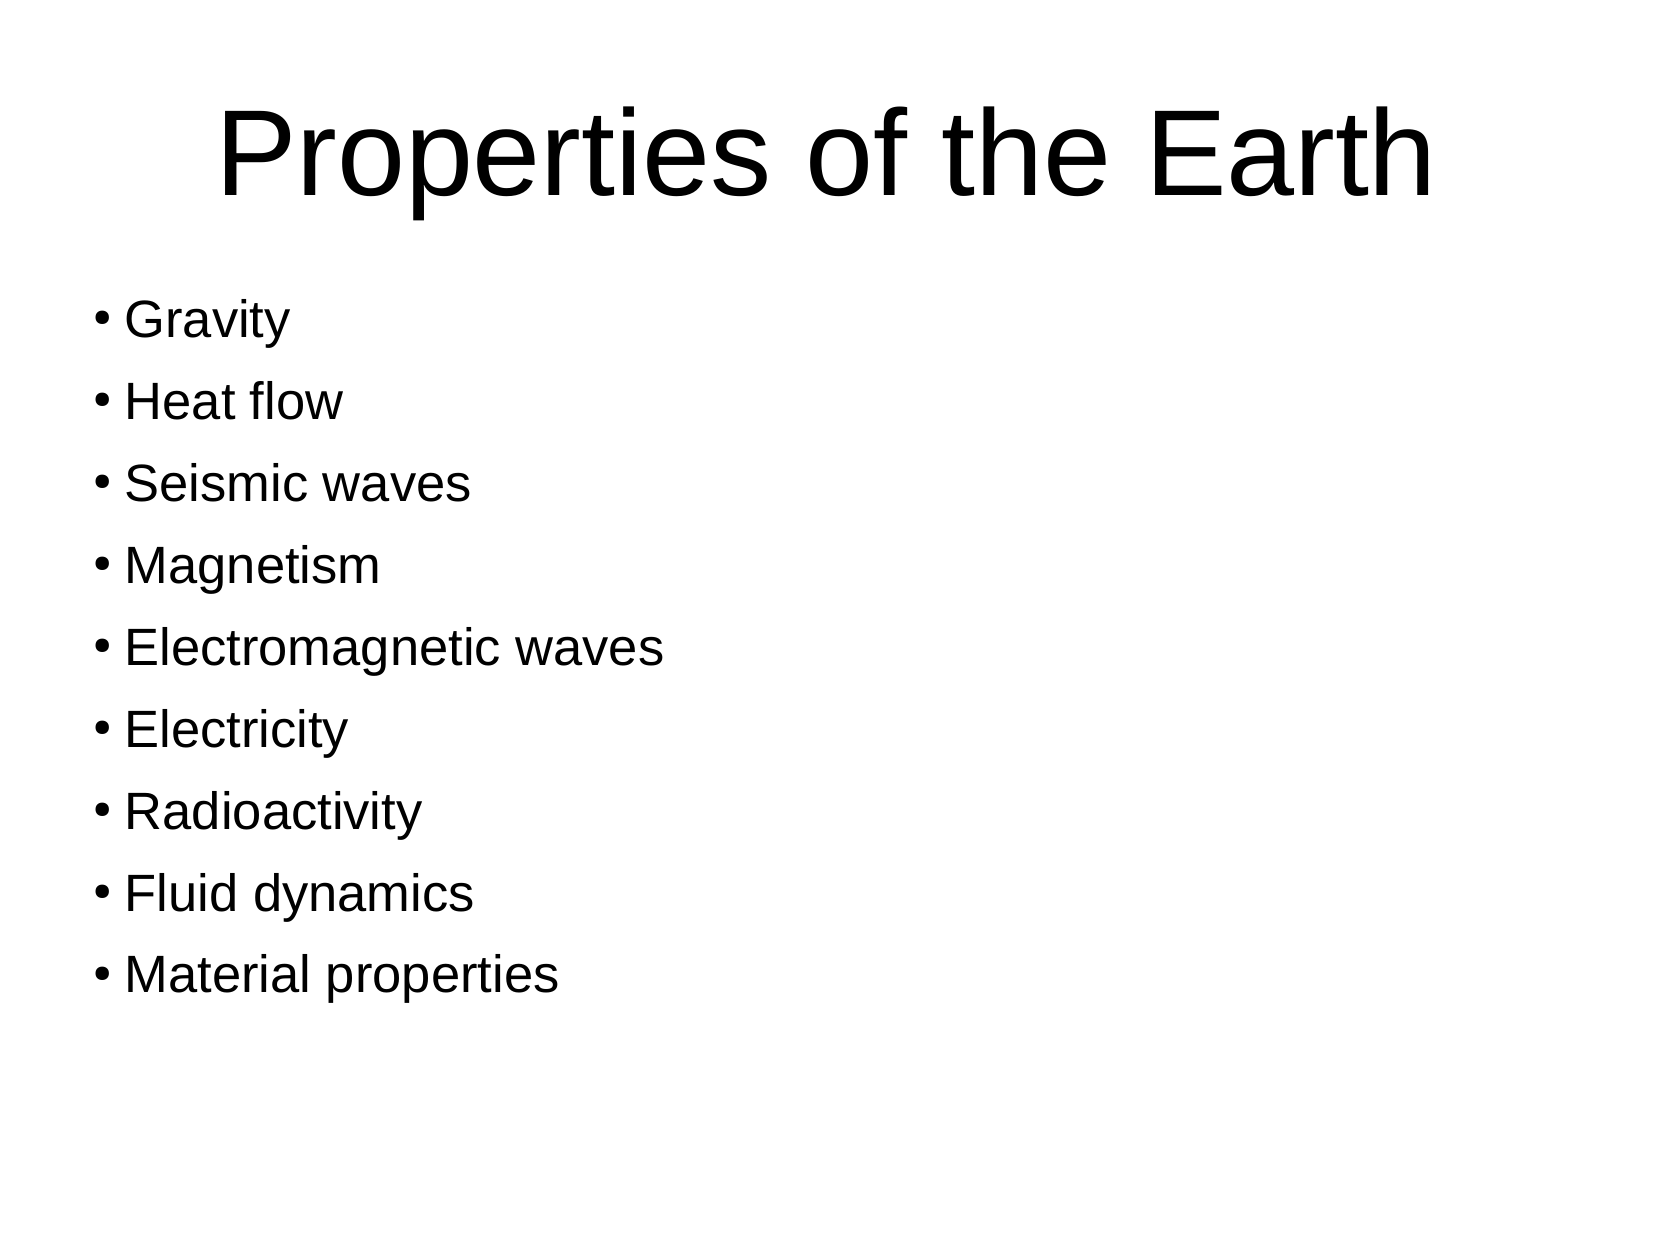

# Properties of the Earth
Gravity
Heat flow
Seismic waves
Magnetism
Electromagnetic waves
Electricity
Radioactivity
Fluid dynamics
Material properties